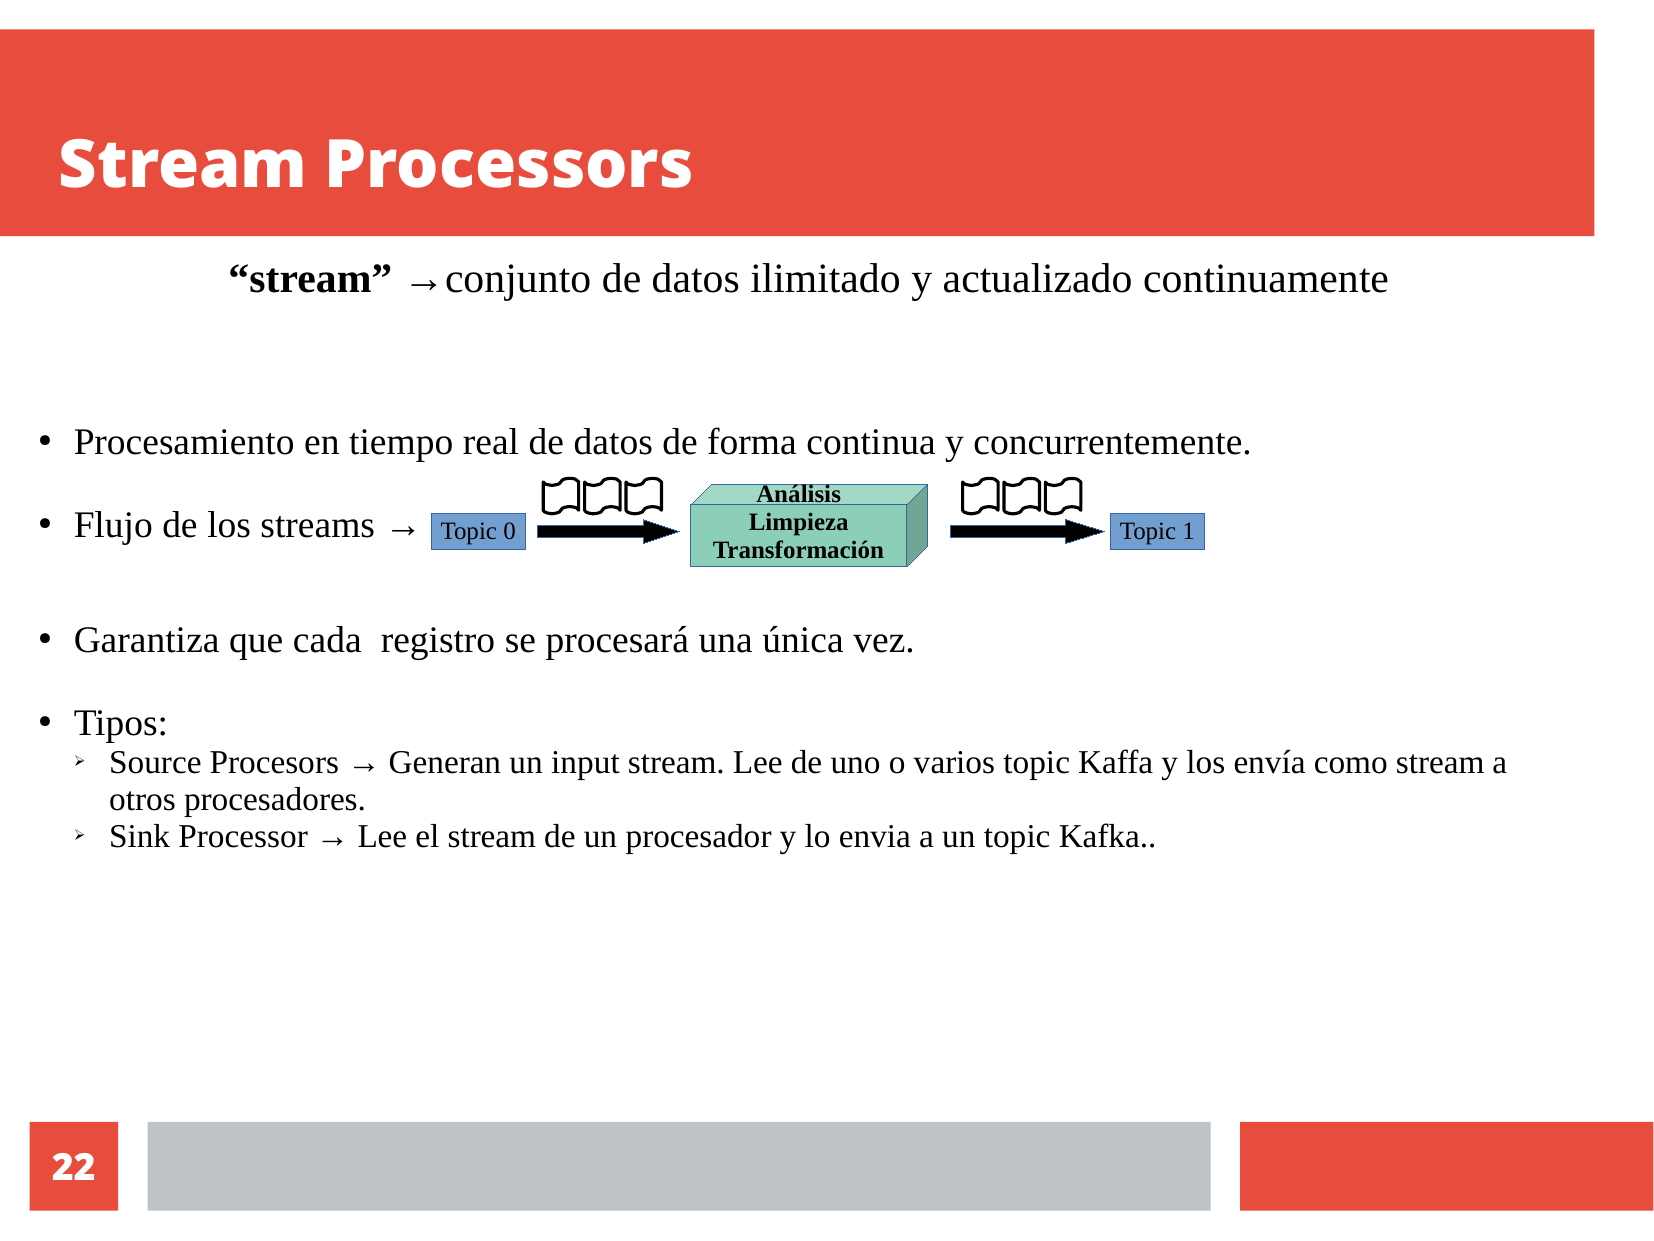

# Stream Processors
“stream” →conjunto de datos ilimitado y actualizado continuamente
Procesamiento en tiempo real de datos de forma continua y concurrentemente.
Flujo de los streams →
Garantiza que cada registro se procesará una única vez.
Tipos:
Source Procesors → Generan un input stream. Lee de uno o varios topic Kaffa y los envía como stream a otros procesadores.
Sink Processor → Lee el stream de un procesador y lo envia a un topic Kafka..
Análisis
Limpieza
Transformación
Topic 0
Topic 1
22